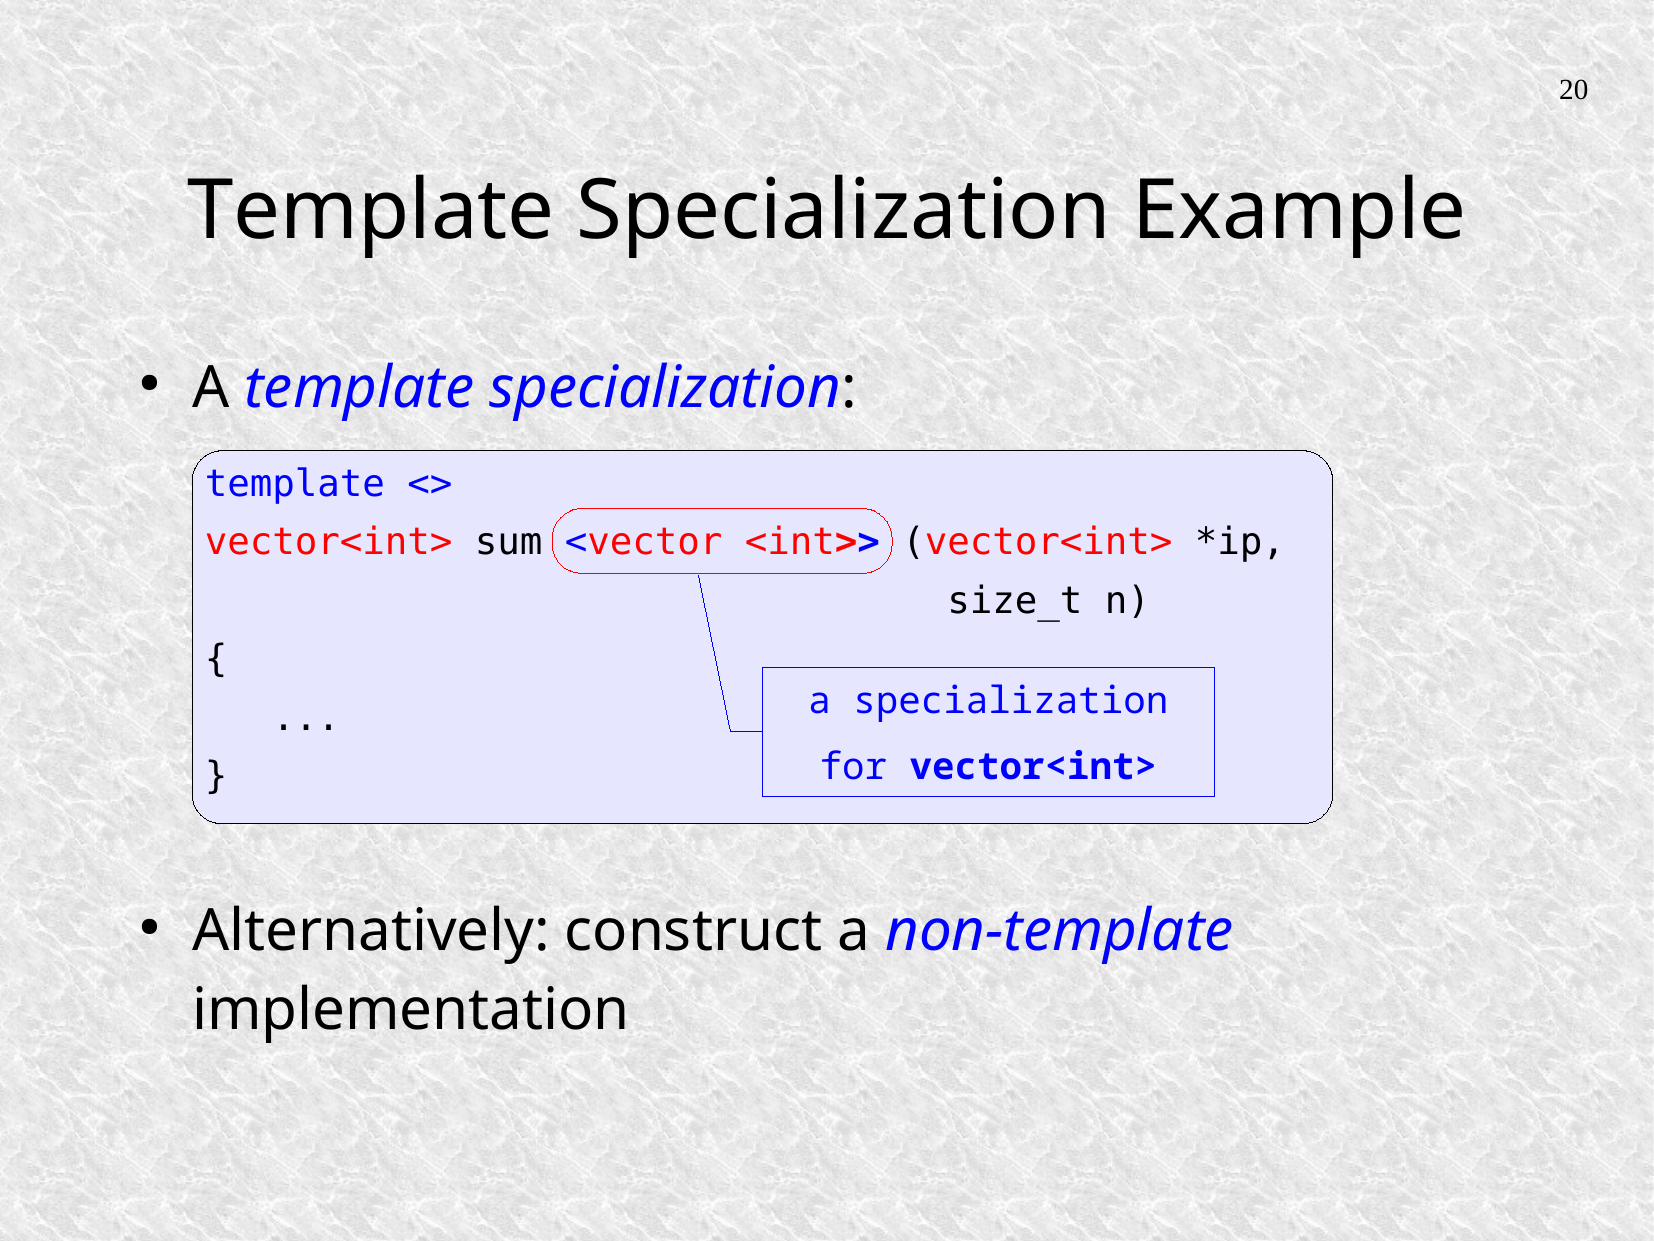

20
# Template Specialization Example
A template specialization:
Alternatively: construct a non-template implementation
template <>
vector<int> sum <vector <int>> (vector<int> *ip,
 size_t n)
{
 ...
}